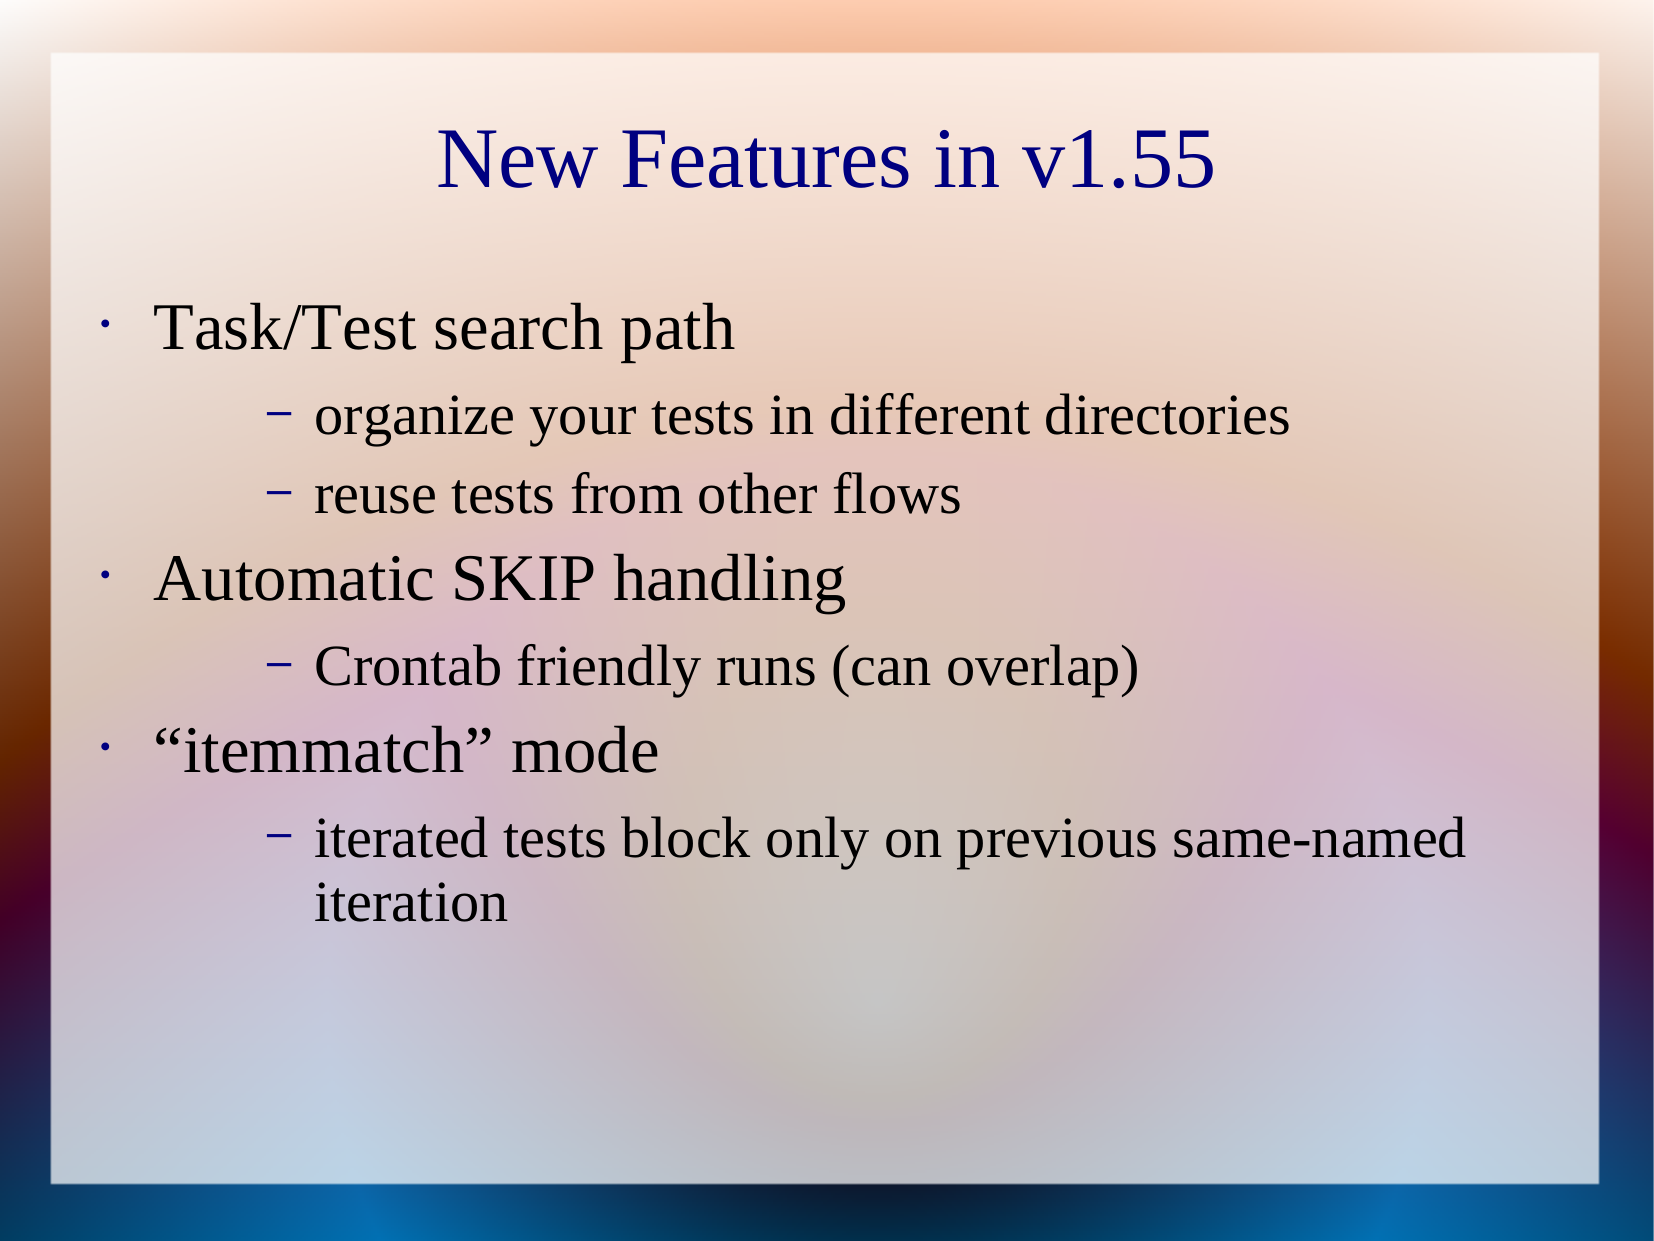

# New Features in v1.55
Task/Test search path
organize your tests in different directories
reuse tests from other flows
Automatic SKIP handling
Crontab friendly runs (can overlap)
“itemmatch” mode
iterated tests block only on previous same-named iteration